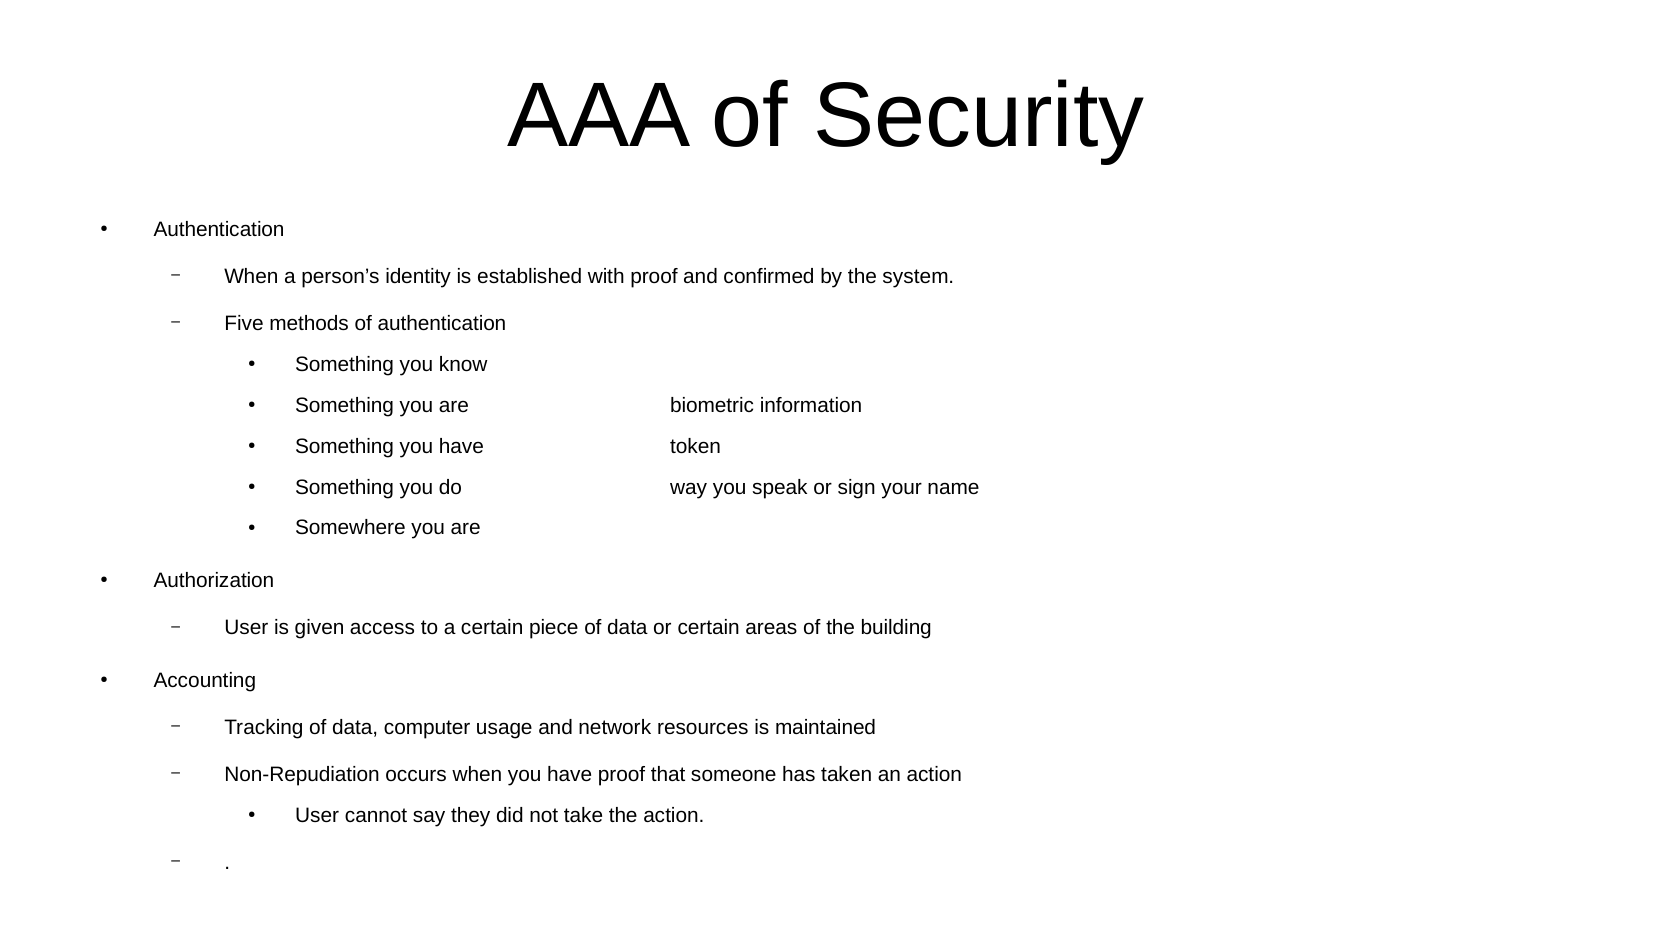

# AAA of Security
Authentication
When a person’s identity is established with proof and confirmed by the system.
Five methods of authentication
Something you know
Something you are			biometric information
Something you have			token
Something you do			way you speak or sign your name
Somewhere you are
Authorization
User is given access to a certain piece of data or certain areas of the building
Accounting
Tracking of data, computer usage and network resources is maintained
Non-Repudiation occurs when you have proof that someone has taken an action
User cannot say they did not take the action.
.